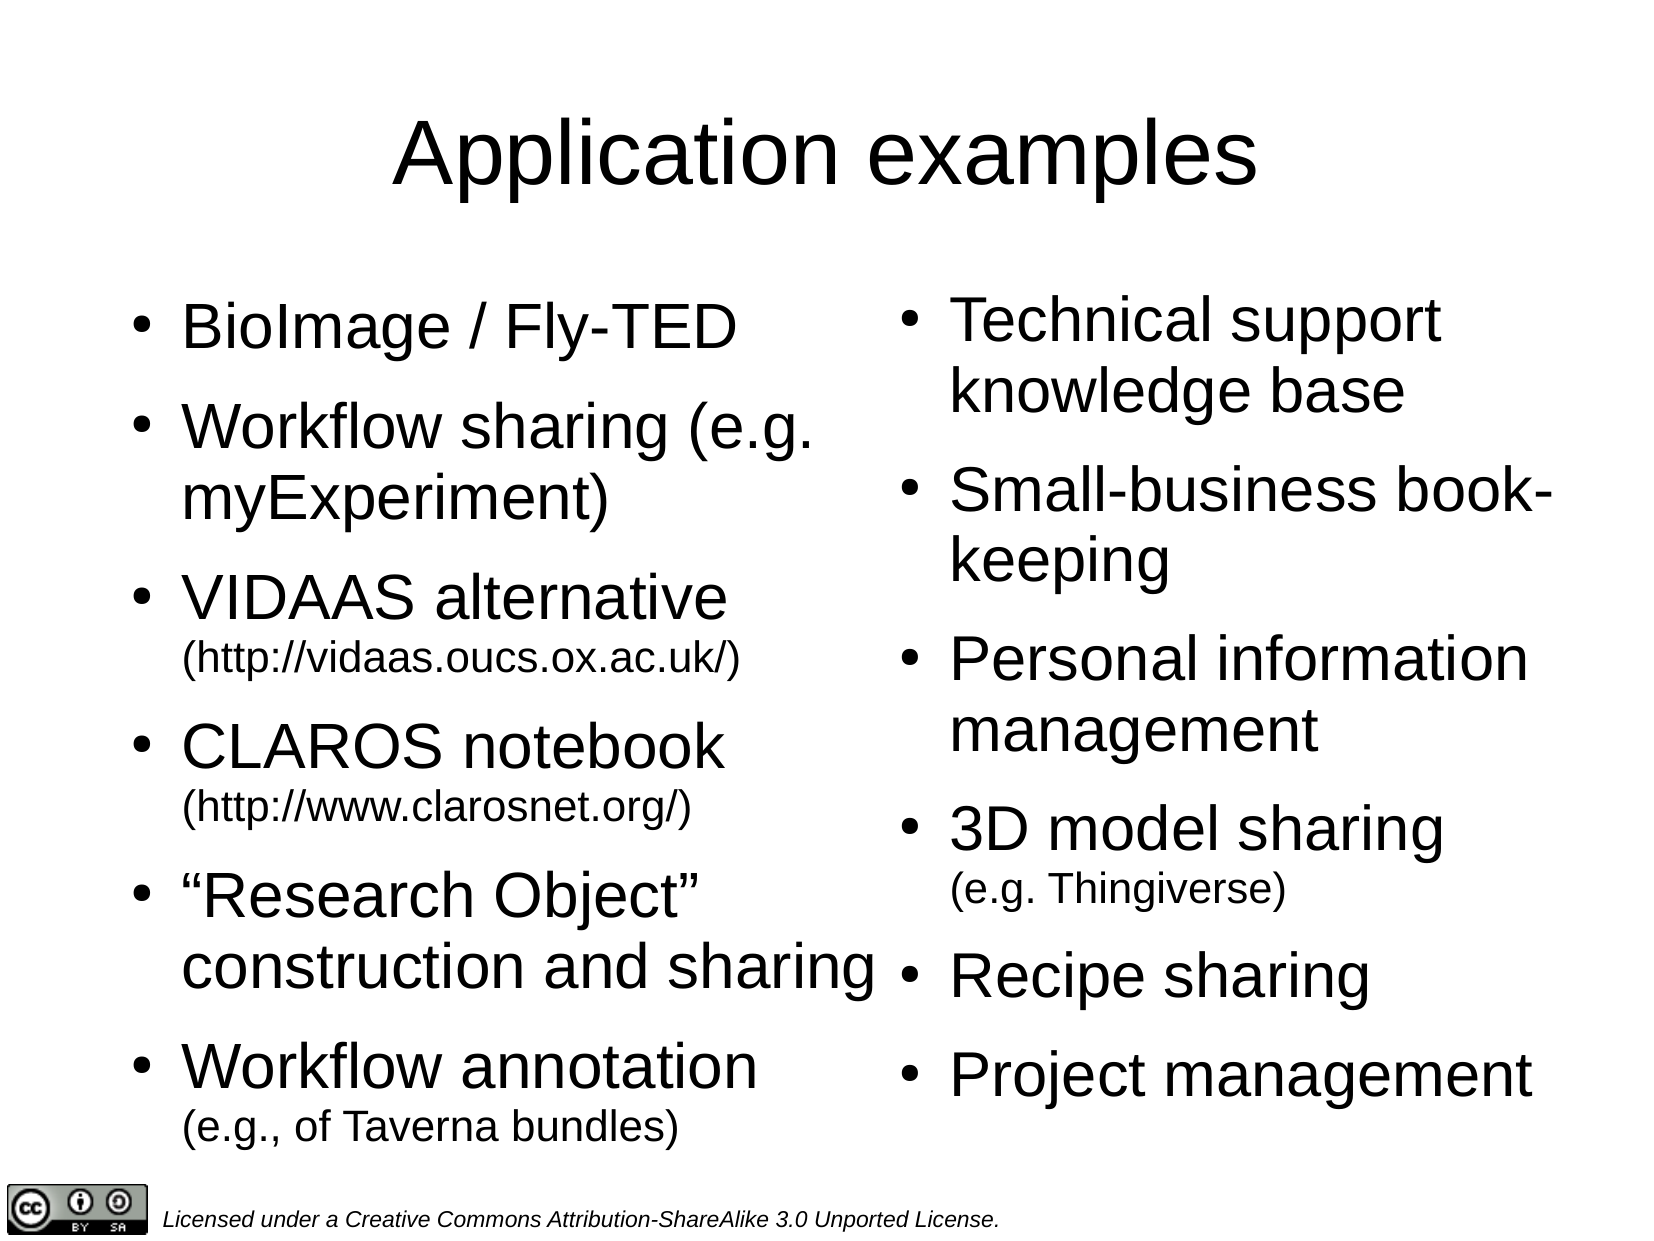

# Application examples
Technical support knowledge base
Small-business book-keeping
Personal information management
3D model sharing
(e.g. Thingiverse)
Recipe sharing
Project management
BioImage / Fly-TED
Workflow sharing (e.g. myExperiment)
VIDAAS alternative (http://vidaas.oucs.ox.ac.uk/)
CLAROS notebook (http://www.clarosnet.org/)
“Research Object” construction and sharing
Workflow annotation
(e.g., of Taverna bundles)